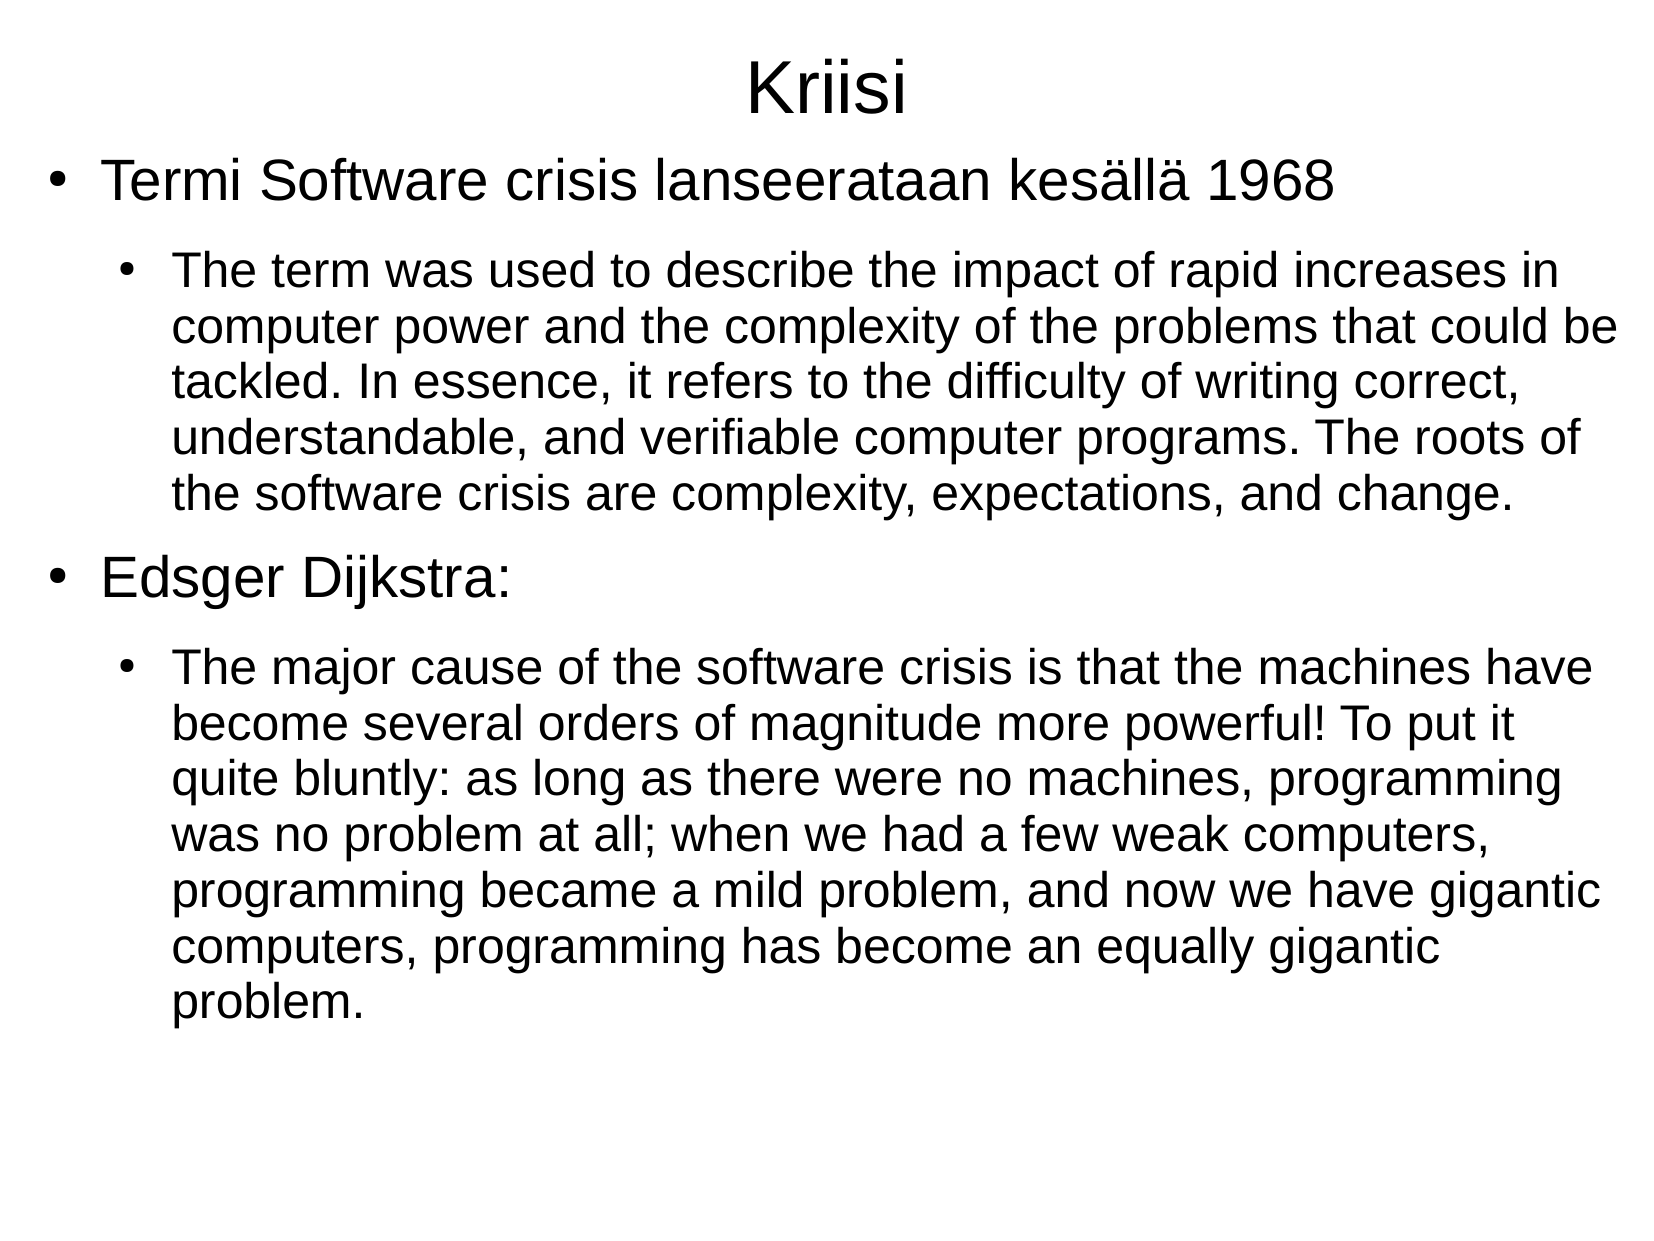

# Kriisi
Termi Software crisis lanseerataan kesällä 1968
The term was used to describe the impact of rapid increases in computer power and the complexity of the problems that could be tackled. In essence, it refers to the difficulty of writing correct, understandable, and verifiable computer programs. The roots of the software crisis are complexity, expectations, and change.
Edsger Dijkstra:
The major cause of the software crisis is that the machines have become several orders of magnitude more powerful! To put it quite bluntly: as long as there were no machines, programming was no problem at all; when we had a few weak computers, programming became a mild problem, and now we have gigantic computers, programming has become an equally gigantic problem.